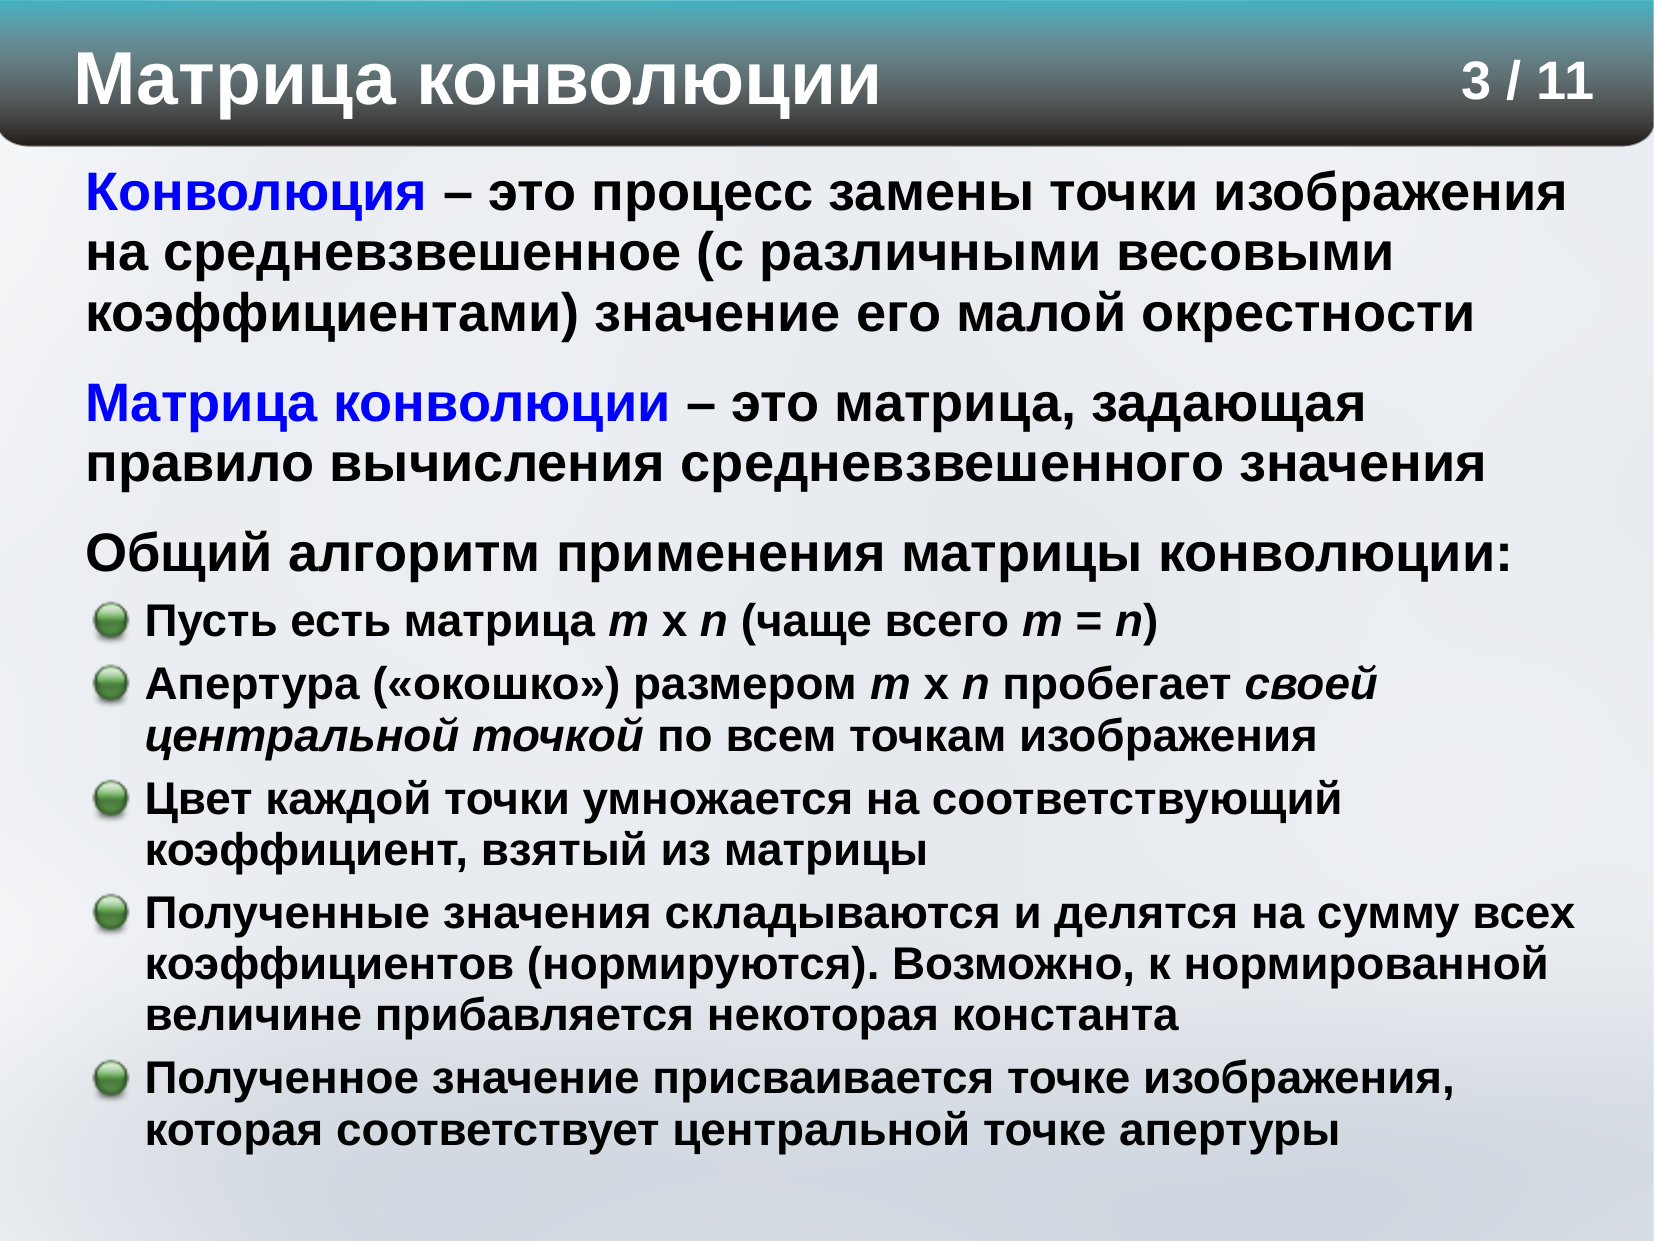

Матрица конволюции
Конволюция – это процесс замены точки изображения на средневзвешенное (с различными весовыми коэффициентами) значение его малой окрестности
Матрица конволюции – это матрица, задающая правило вычисления средневзвешенного значения
Общий алгоритм применения матрицы конволюции:
Пусть есть матрица m x n (чаще всего m = n)
Апертура («окошко») размером m x n пробегает своей центральной точкой по всем точкам изображения
Цвет каждой точки умножается на соответствующий коэффициент, взятый из матрицы
Полученные значения складываются и делятся на сумму всех коэффициентов (нормируются). Возможно, к нормированной величине прибавляется некоторая константа
Полученное значение присваивается точке изображения, которая соответствует центральной точке апертуры